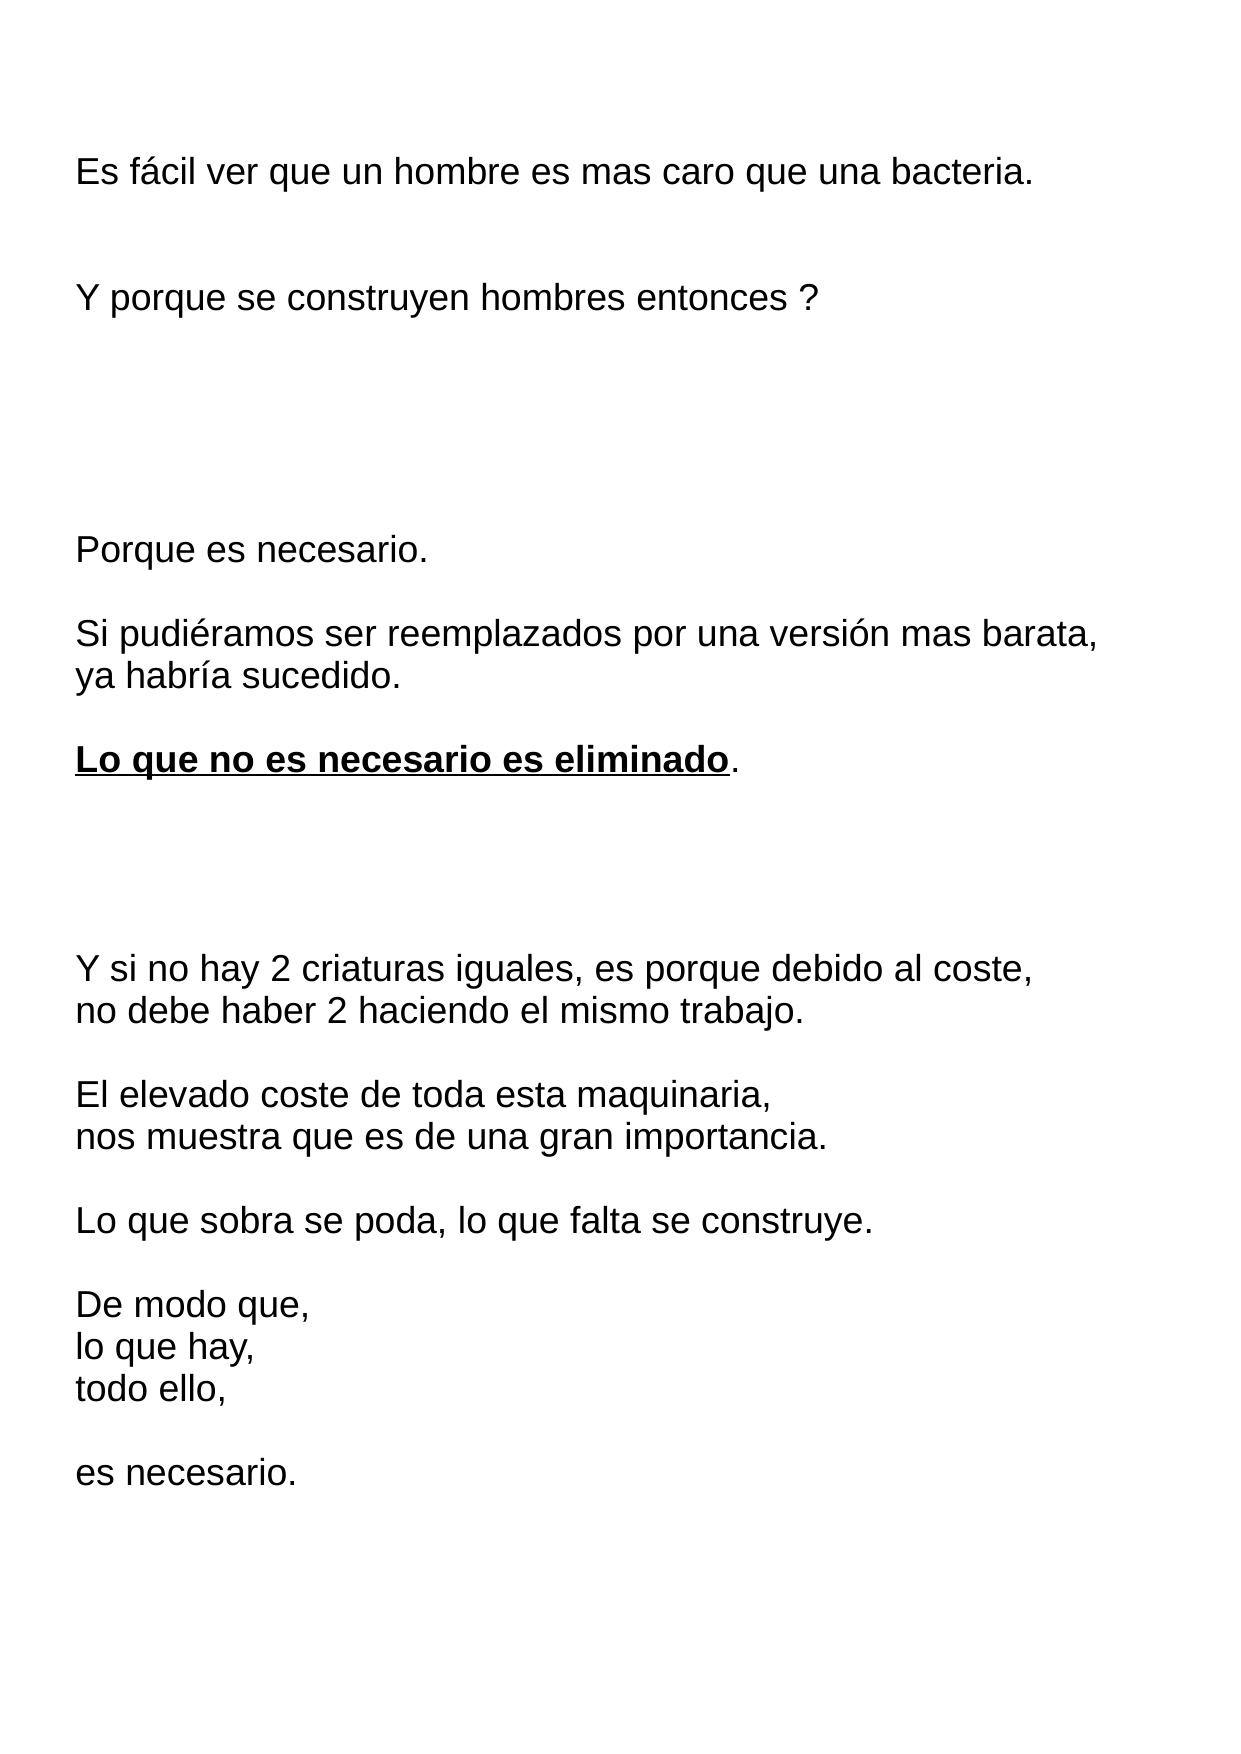

Es fácil ver que un hombre es mas caro que una bacteria.
Y porque se construyen hombres entonces ?
Porque es necesario.
Si pudiéramos ser reemplazados por una versión mas barata,
ya habría sucedido.
Lo que no es necesario es eliminado.
Y si no hay 2 criaturas iguales, es porque debido al coste,
no debe haber 2 haciendo el mismo trabajo.
El elevado coste de toda esta maquinaria,
nos muestra que es de una gran importancia.
Lo que sobra se poda, lo que falta se construye.
De modo que,
lo que hay,
todo ello,
es necesario.